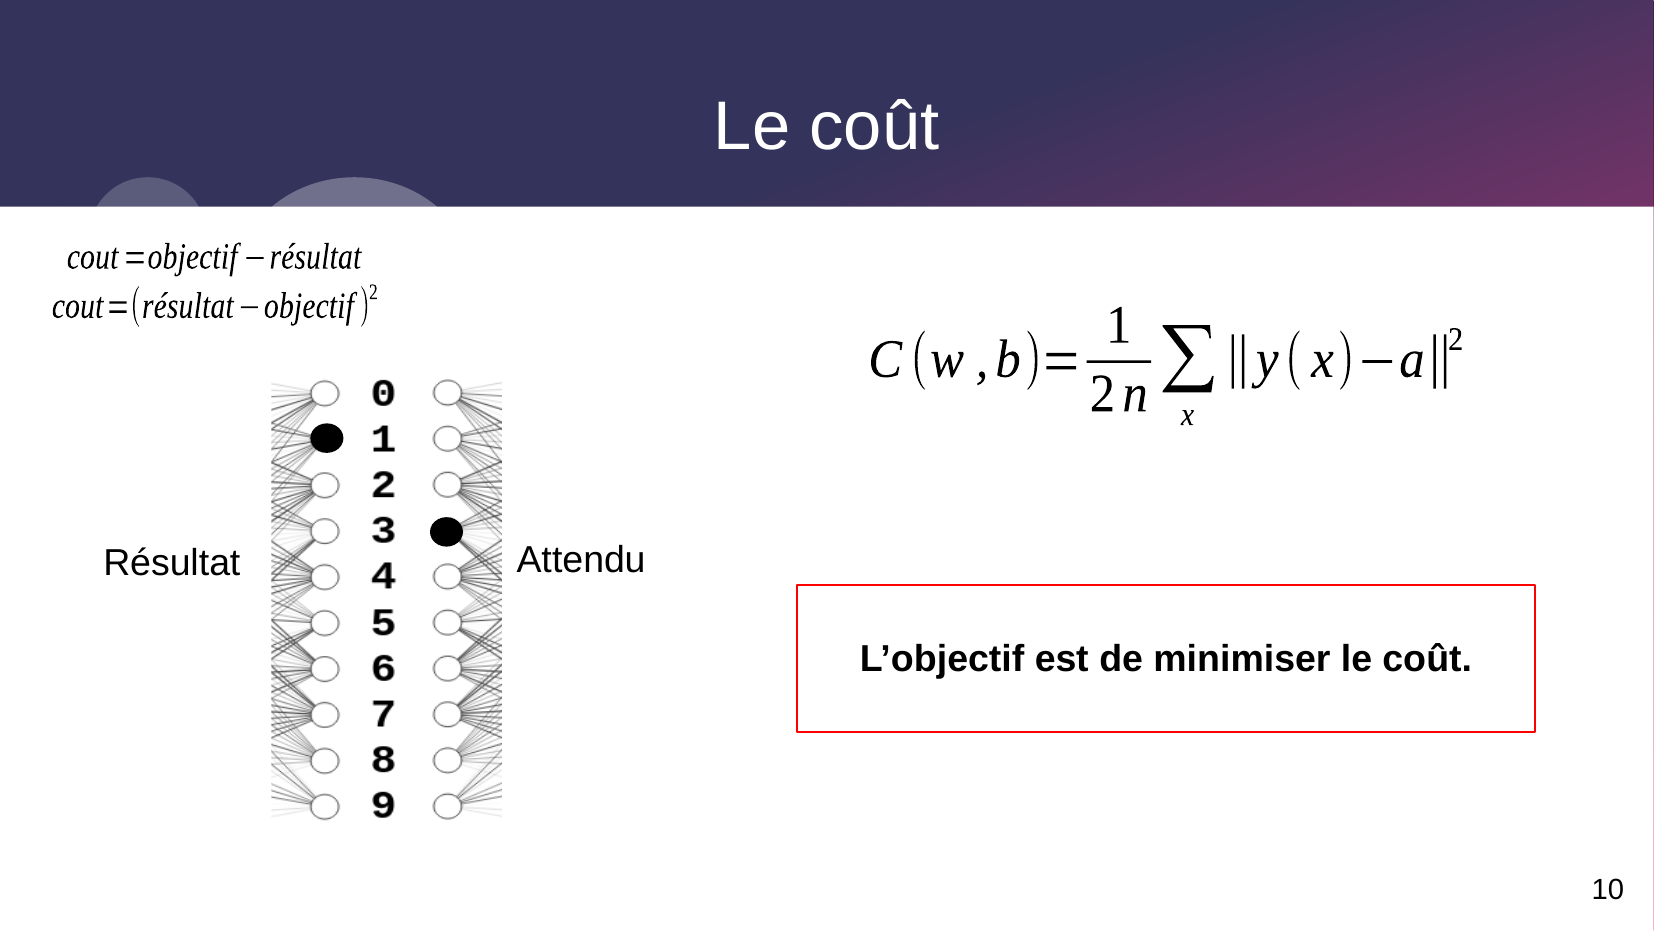

# Le coût
Attendu
Résultat
L’objectif est de minimiser le coût.